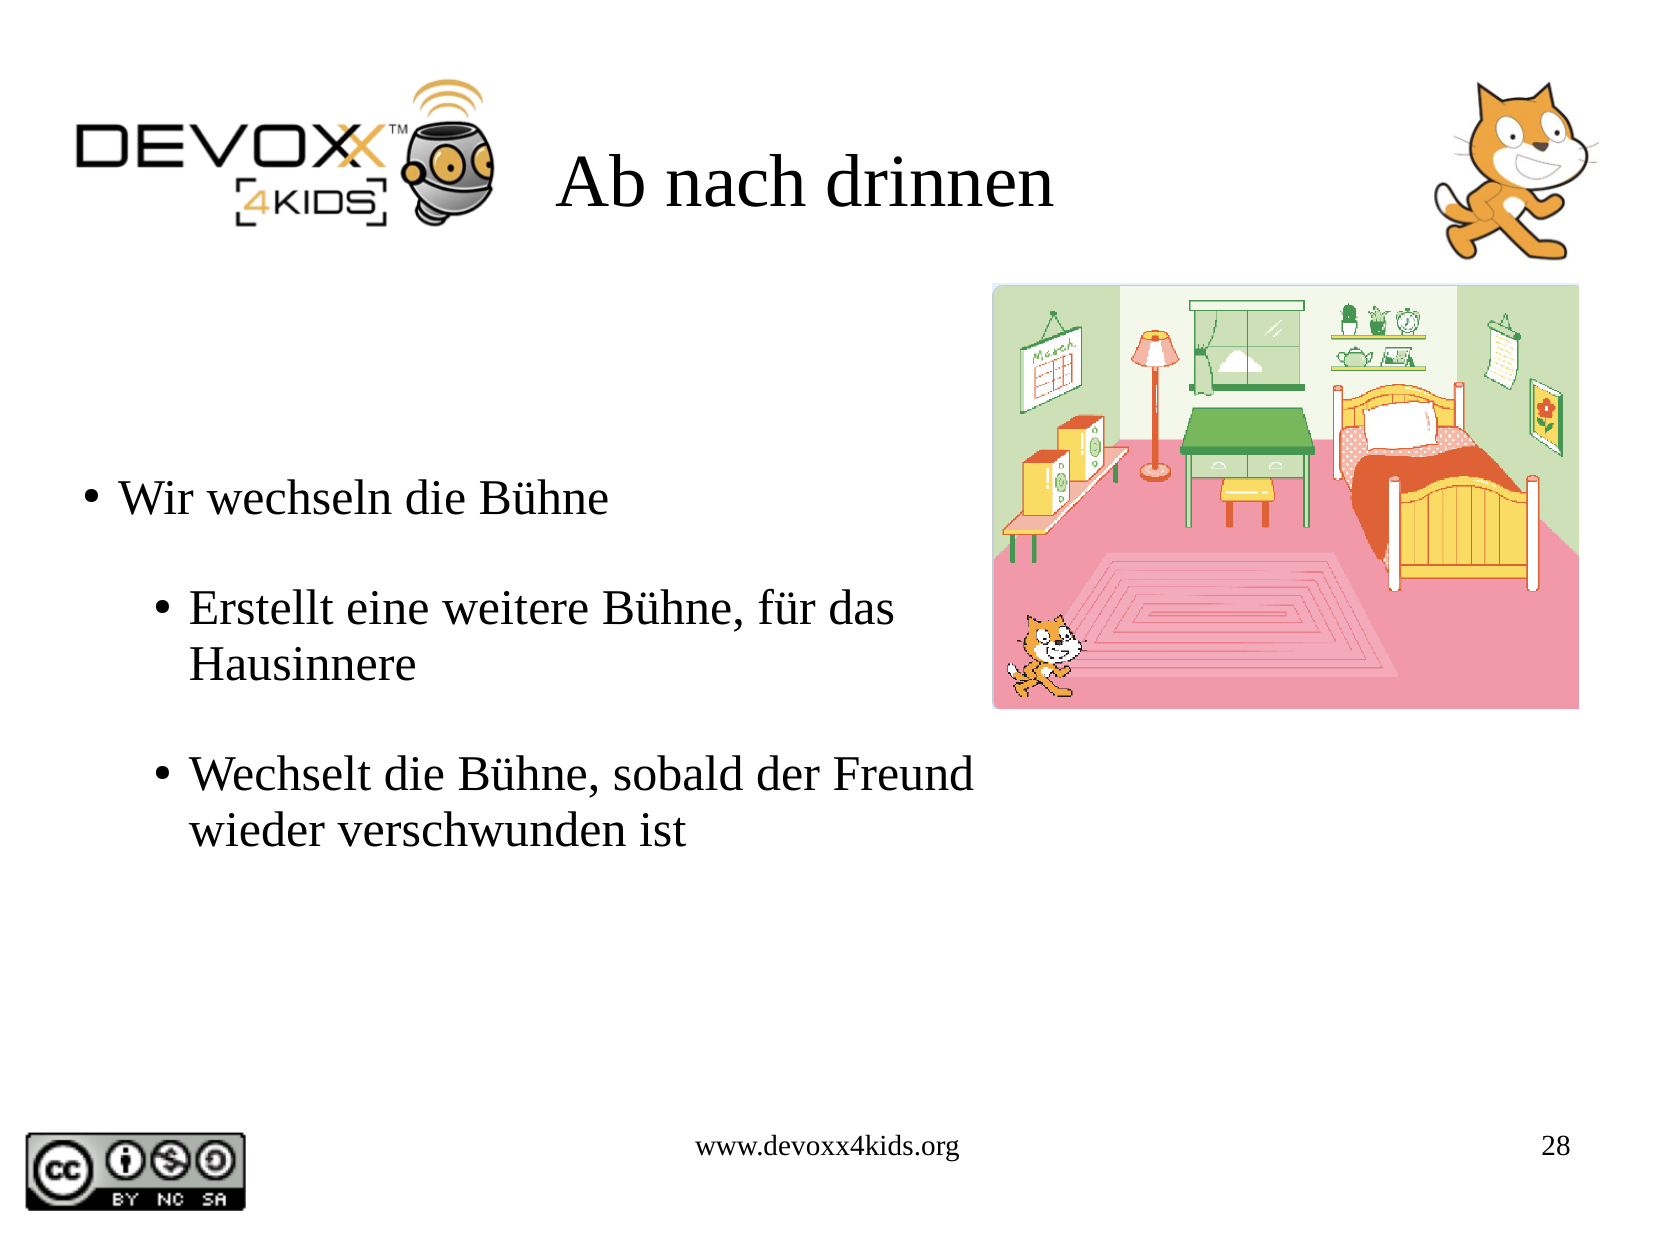

# Ab nach drinnen
Wir wechseln die Bühne
Erstellt eine weitere Bühne, für das
Hausinnere
Wechselt die Bühne, sobald der Freund
wieder verschwunden ist
www.devoxx4kids.org
28